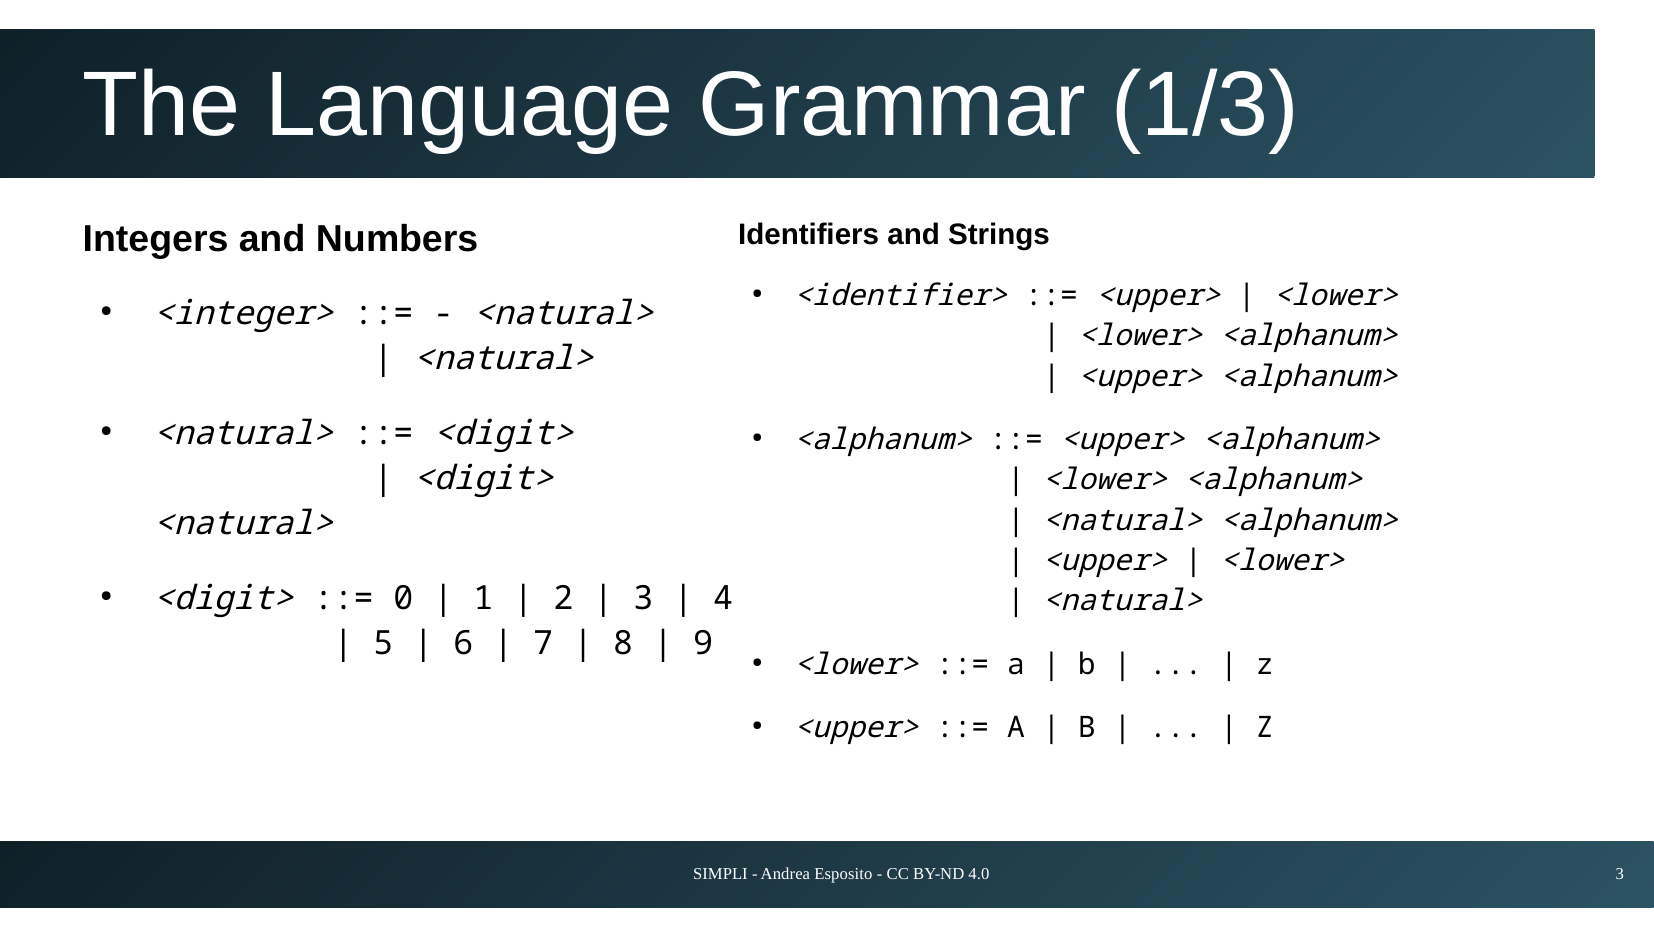

# The Language Grammar (1/3)
Integers and Numbers
<integer> ::= - <natural>
 | <natural>
<natural> ::= <digit>
 | <digit> <natural>
<digit> ::= 0 | 1 | 2 | 3 | 4
 | 5 | 6 | 7 | 8 | 9
Identifiers and Strings
<identifier> ::= <upper> | <lower>
 | <lower> <alphanum>
 | <upper> <alphanum>
<alphanum> ::= <upper> <alphanum>
 | <lower> <alphanum>
 | <natural> <alphanum>
 | <upper> | <lower>
 | <natural>
<lower> ::= a | b | ... | z
<upper> ::= A | B | ... | Z
SIMPLI - Andrea Esposito - CC BY-ND 4.0
3